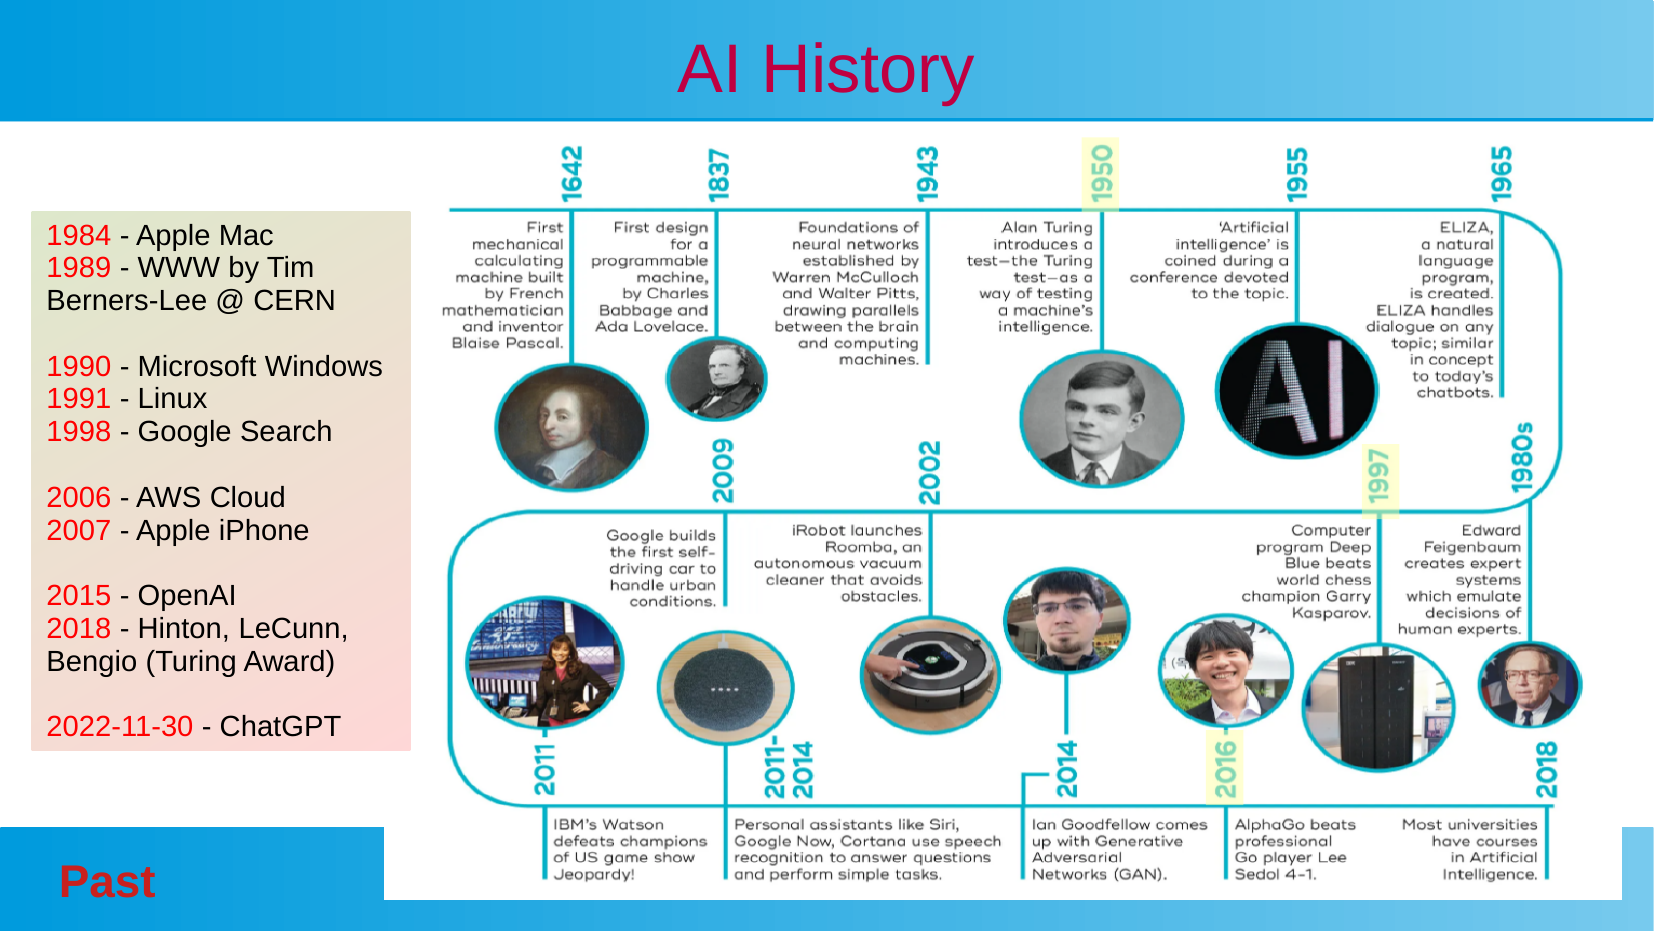

# AI History
1984 - Apple Mac
1989 - WWW by Tim Berners-Lee @ CERN
1990 - Microsoft Windows
1991 - Linux
1998 - Google Search
2006 - AWS Cloud
2007 - Apple iPhone
2015 - OpenAI
2018 - Hinton, LeCunn, Bengio (Turing Award)
2022-11-30 - ChatGPT
4